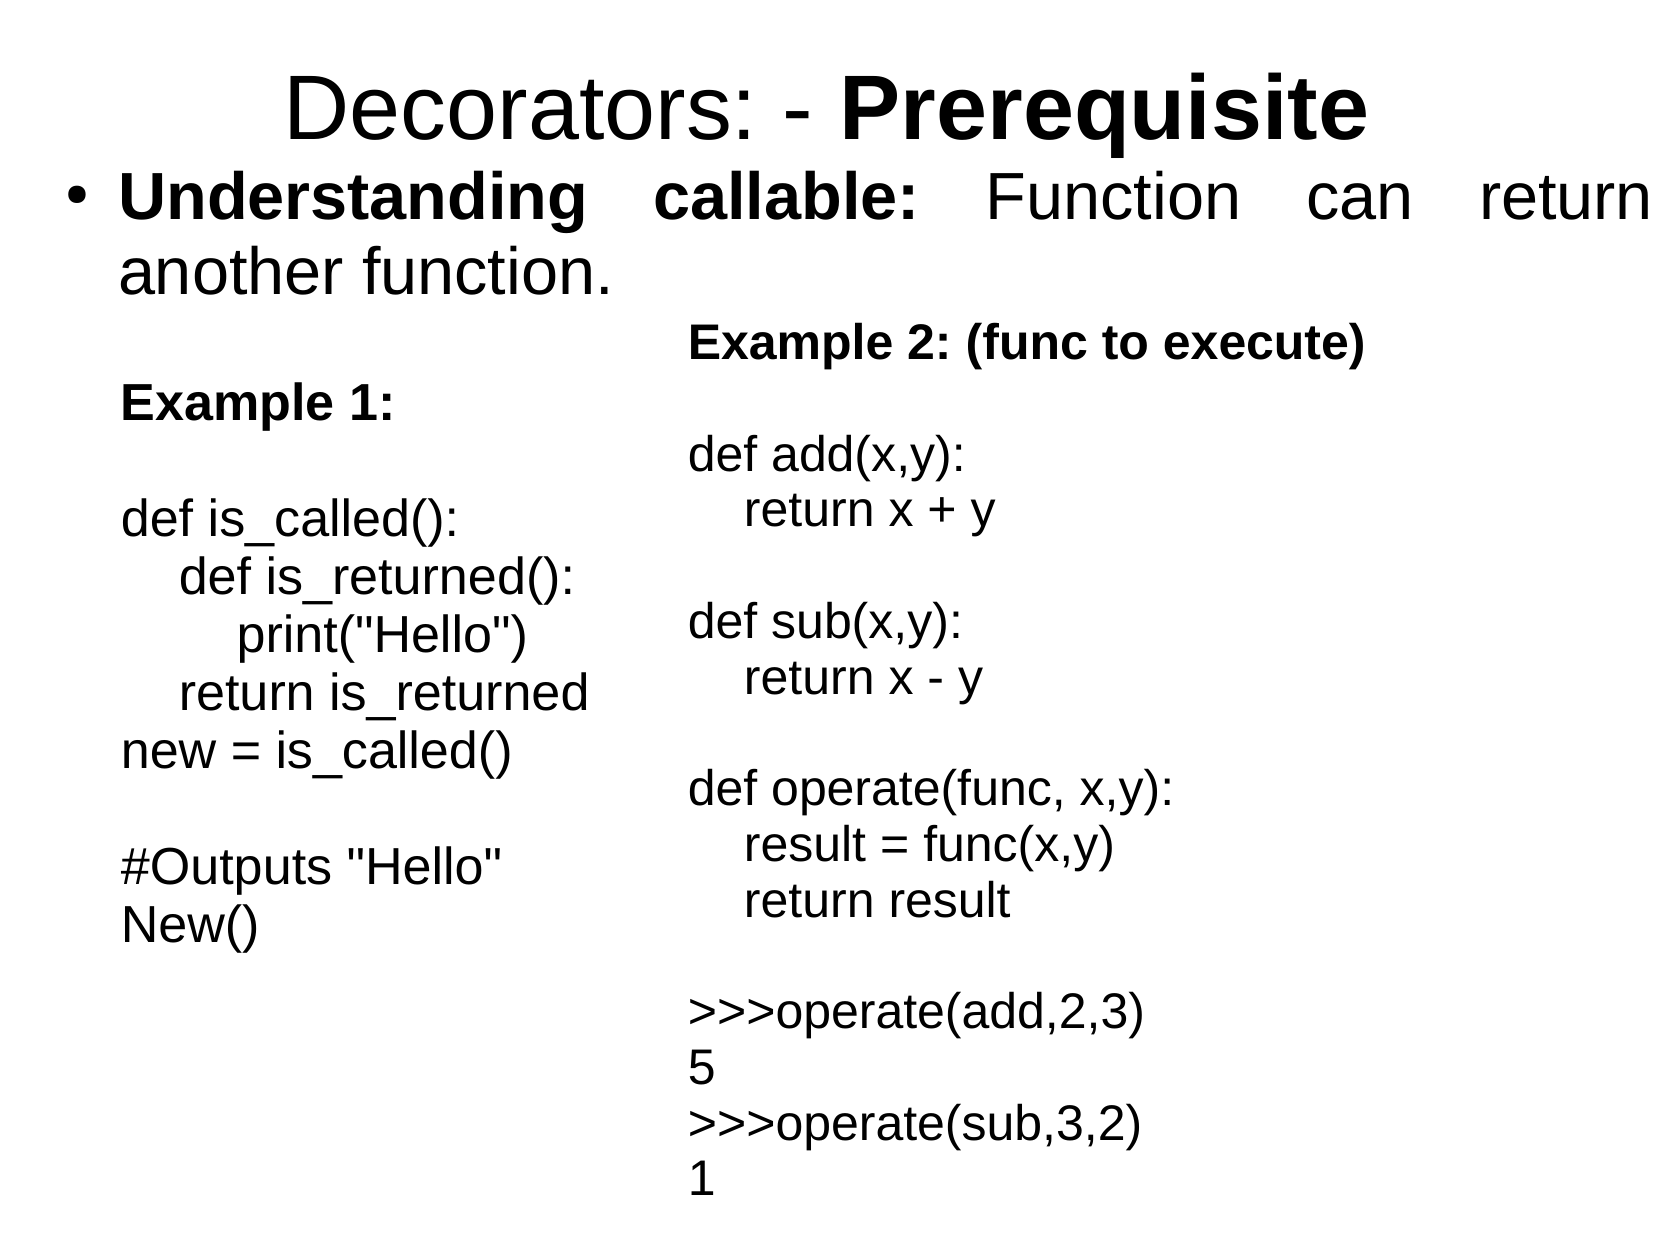

# Decorators: - Prerequisite
Understanding callable: Function can return another function.
Example 2: (func to execute)
def add(x,y):
 return x + y
def sub(x,y):
 return x - y
def operate(func, x,y):
 result = func(x,y)
 return result
>>>operate(add,2,3)
5
>>>operate(sub,3,2)
1
Example 1:
def is_called():
 def is_returned():
 print("Hello")
 return is_returned
new = is_called()
#Outputs "Hello"
New()